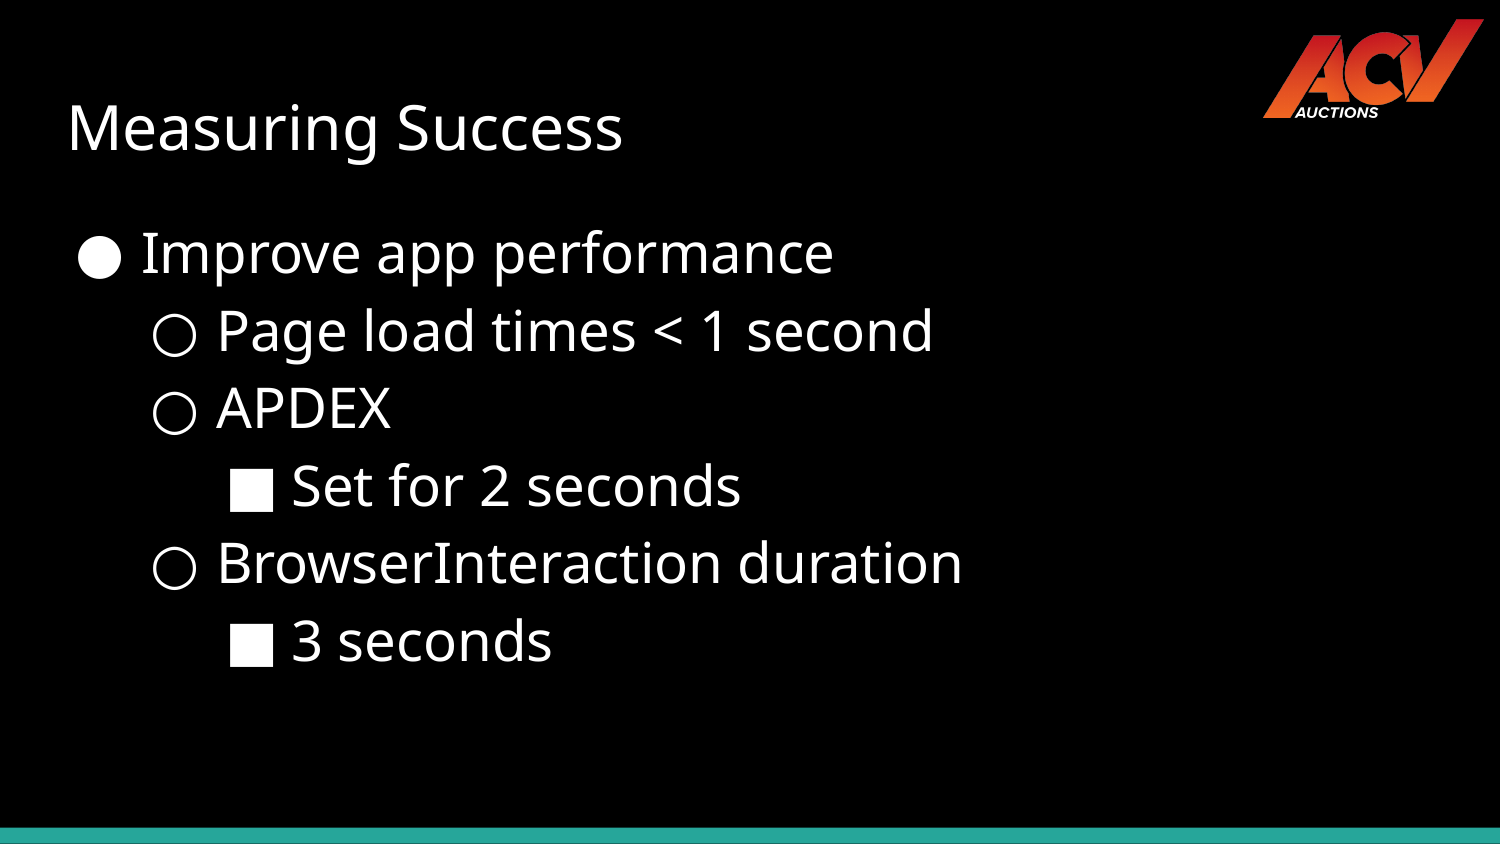

# Measuring Success
Improve app performance
Page load times < 1 second
APDEX
Set for 2 seconds
BrowserInteraction duration
3 seconds